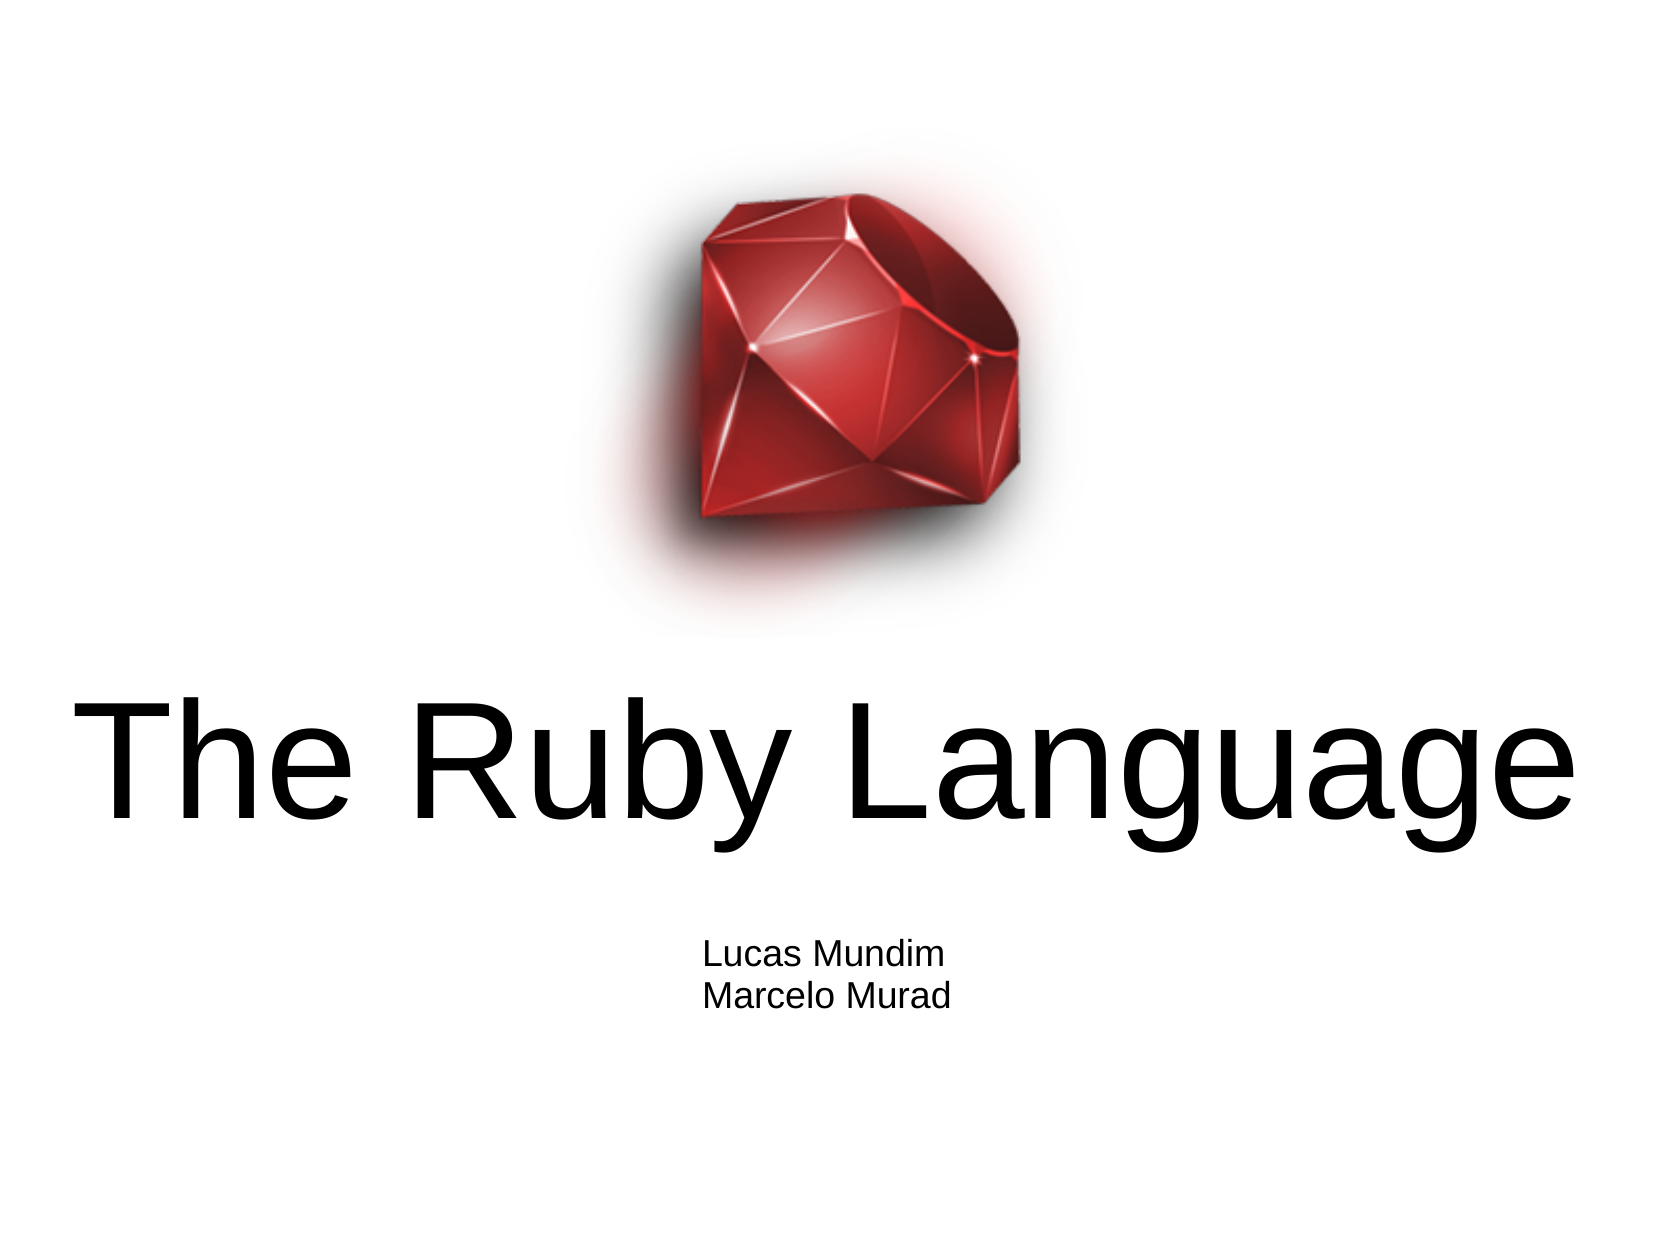

The Ruby Language
Lucas Mundim
Marcelo Murad